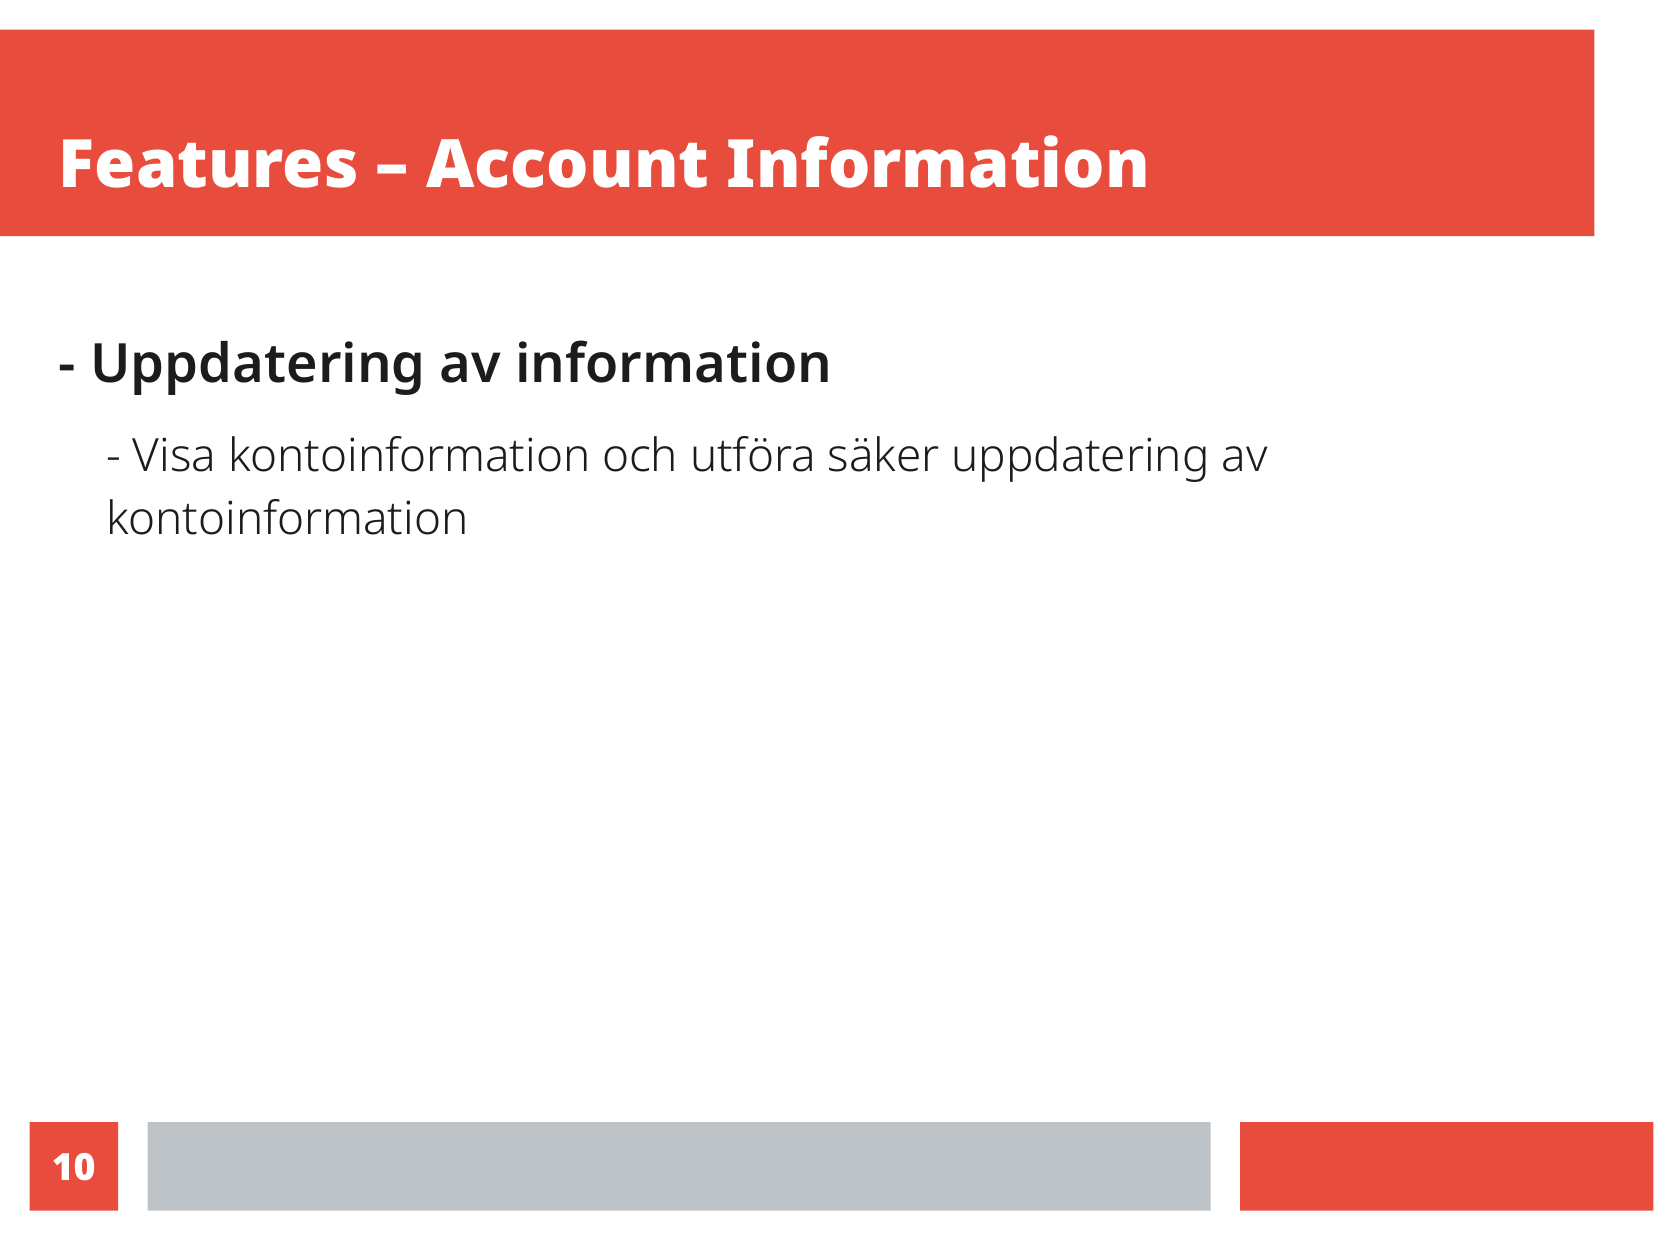

# Features – Account Information
- Uppdatering av information
- Visa kontoinformation och utföra säker uppdatering av kontoinformation
10